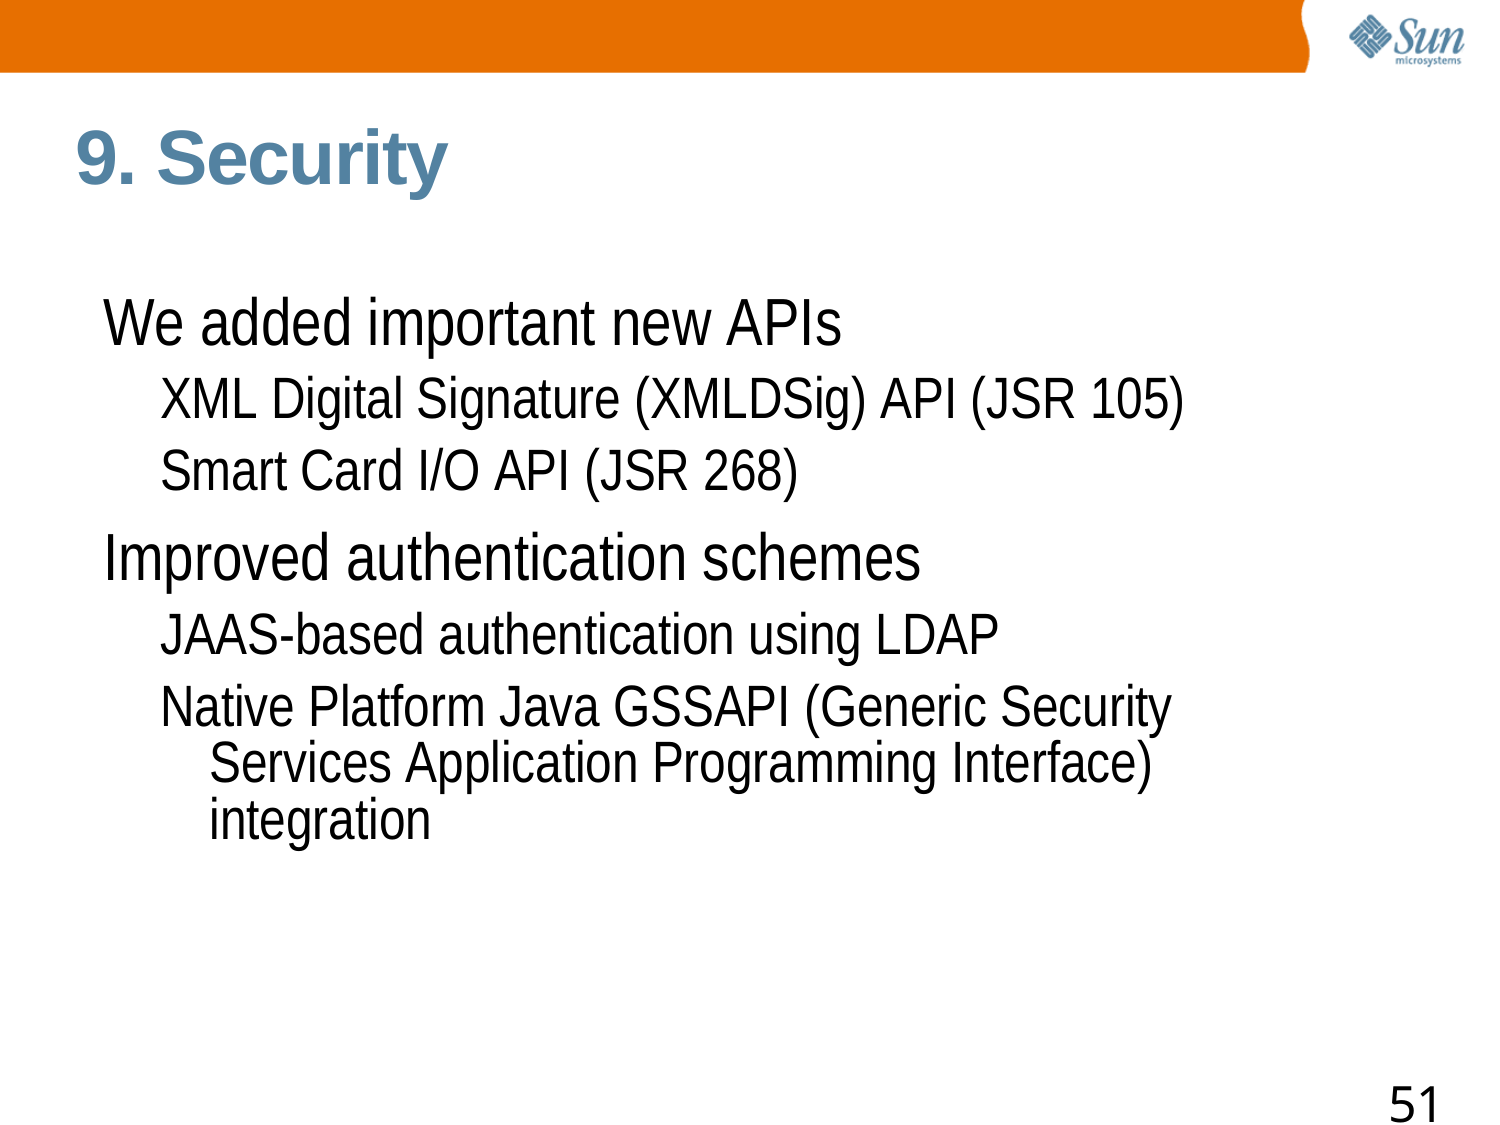

# 9. Security
We added important new APIs
XML Digital Signature (XMLDSig) API (JSR 105)
Smart Card I/O API (JSR 268)
Improved authentication schemes
JAAS-based authentication using LDAP
Native Platform Java GSSAPI (Generic Security Services Application Programming Interface) integration